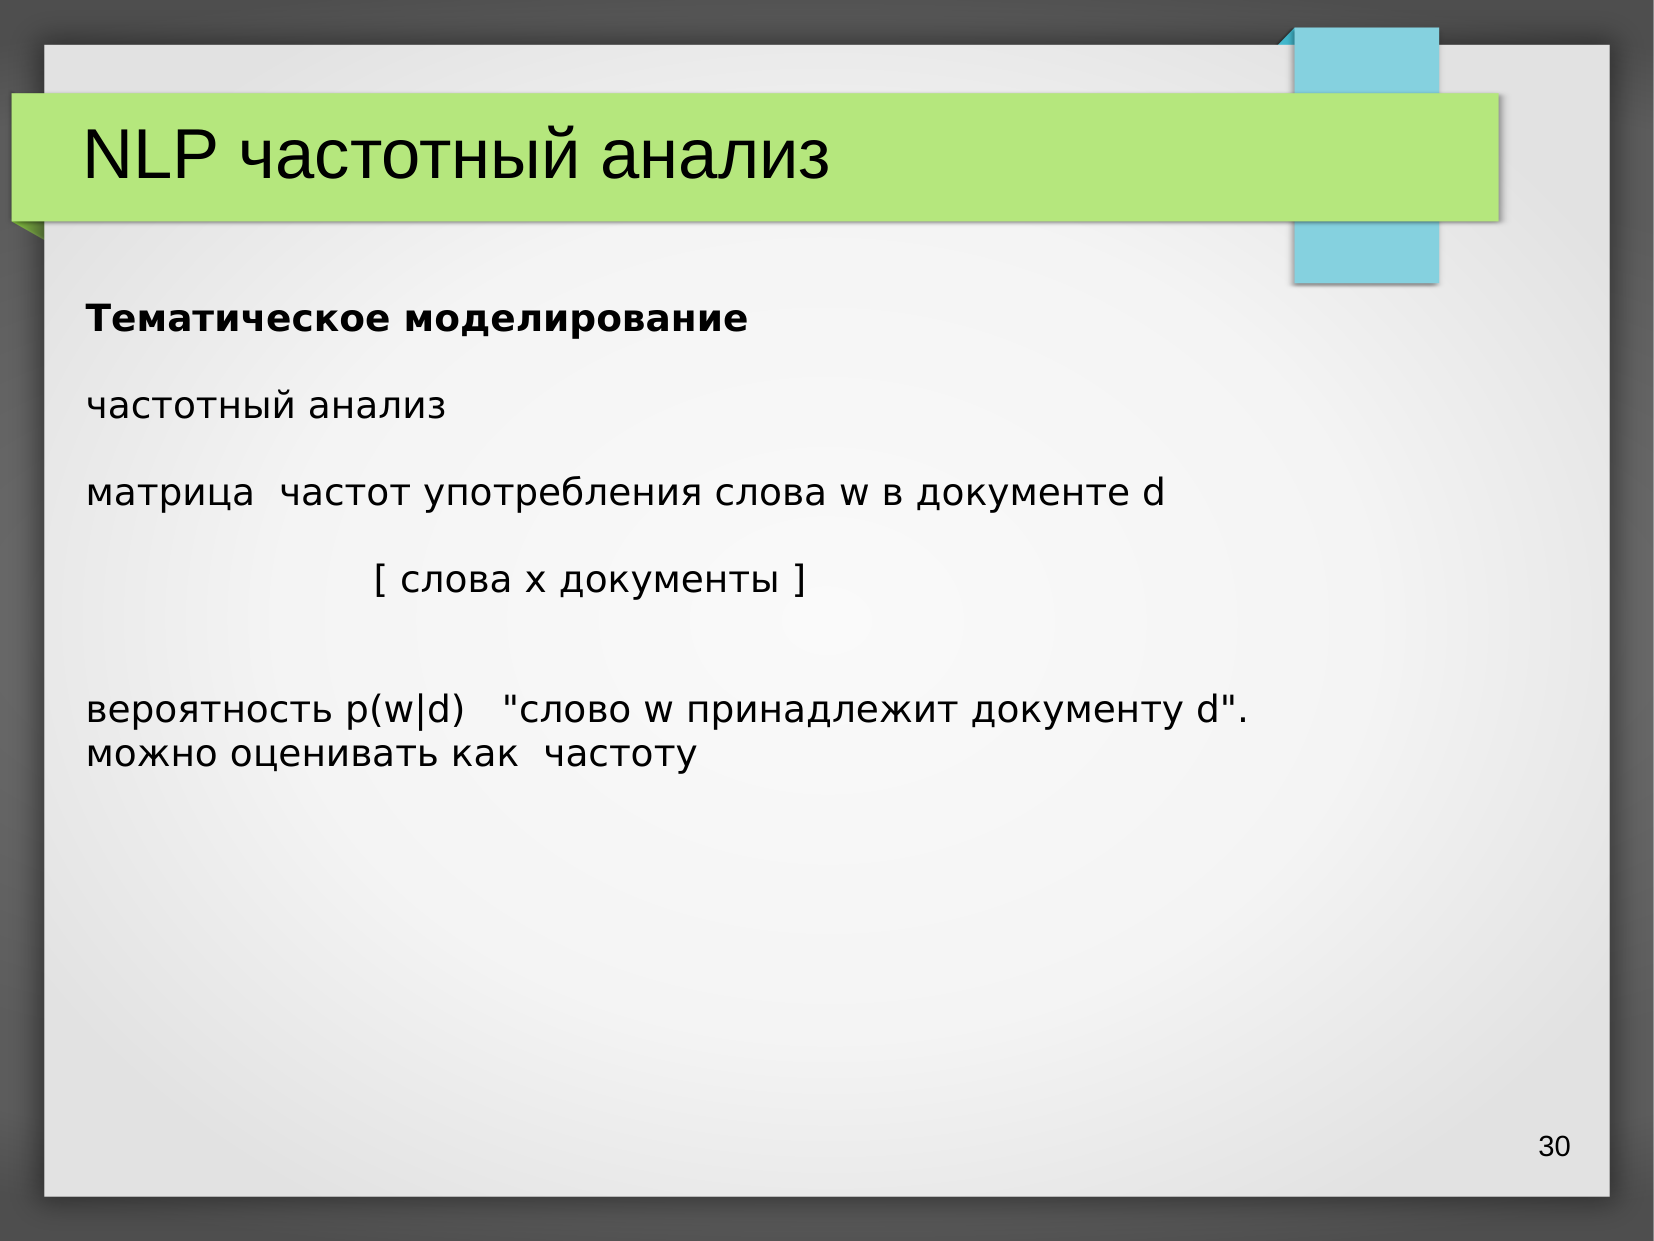

# NLP частотный анализ
Тематическое моделирование
частотный анализ
матрица частот употребления слова w в документе d
 [ слова x документы ]
вероятность p(w|d) "слово w принадлежит документу d".
можно оценивать как частоту
30